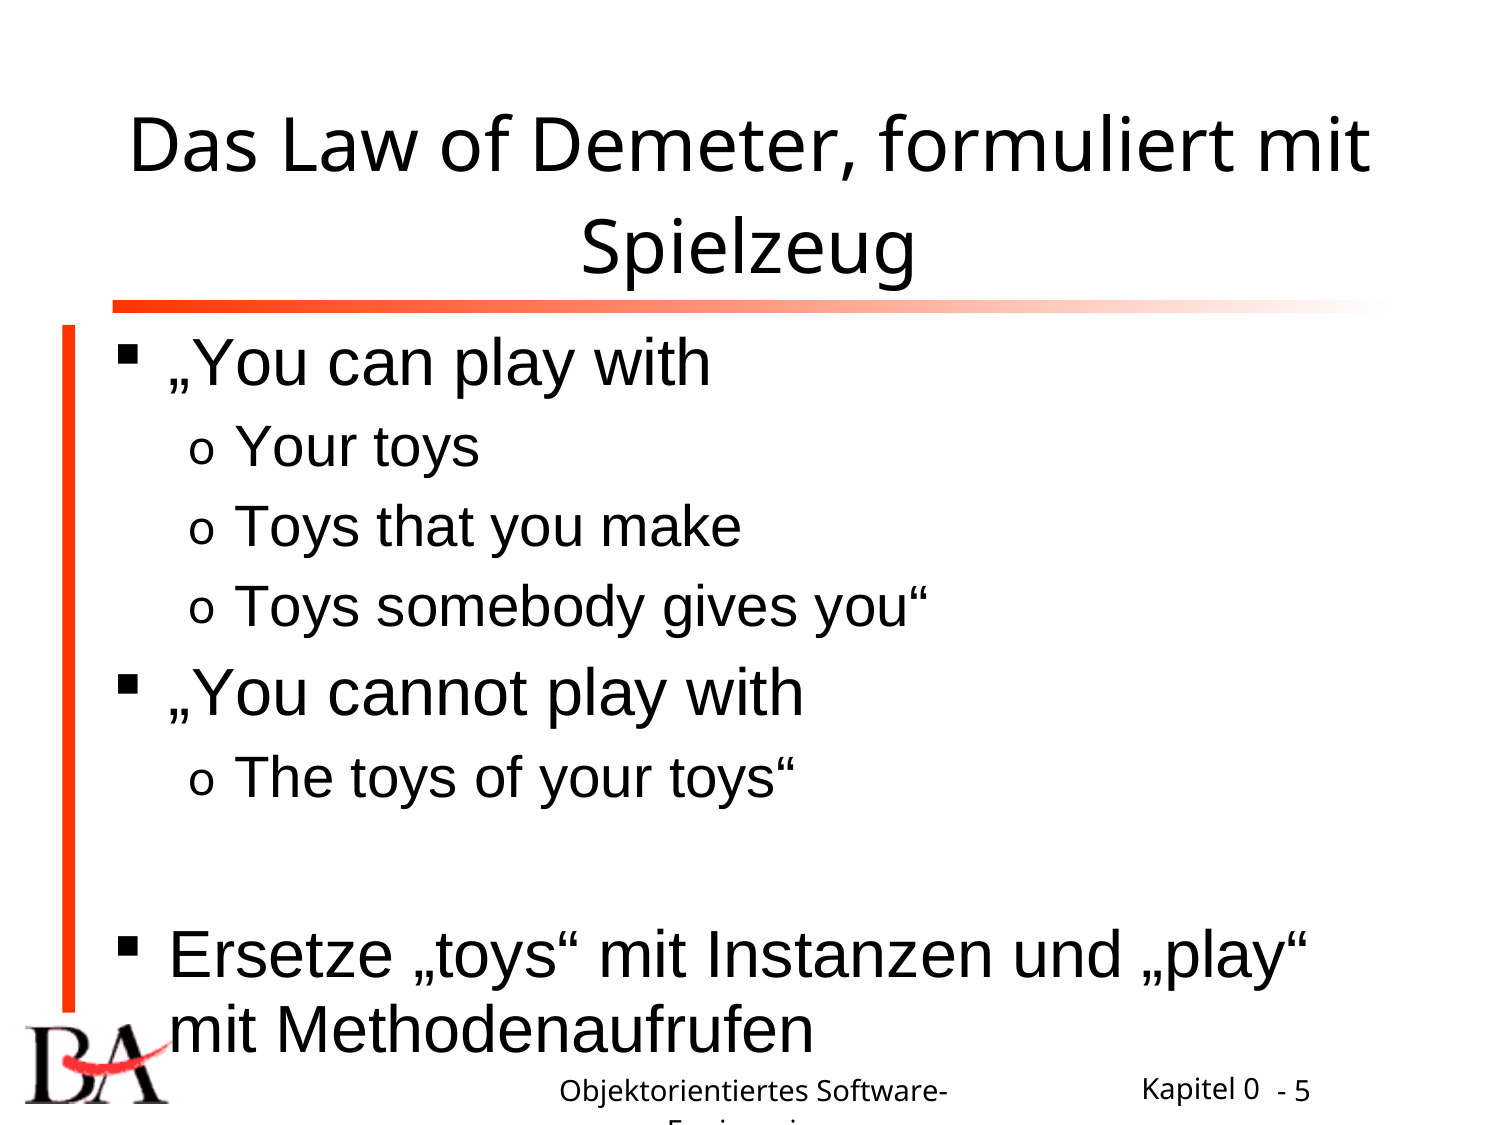

# Das Law of Demeter, formuliert mit Spielzeug
„You can play with
Your toys
Toys that you make
Toys somebody gives you“
„You cannot play with
The toys of your toys“
Ersetze „toys“ mit Instanzen und „play“ mit Methodenaufrufen
5